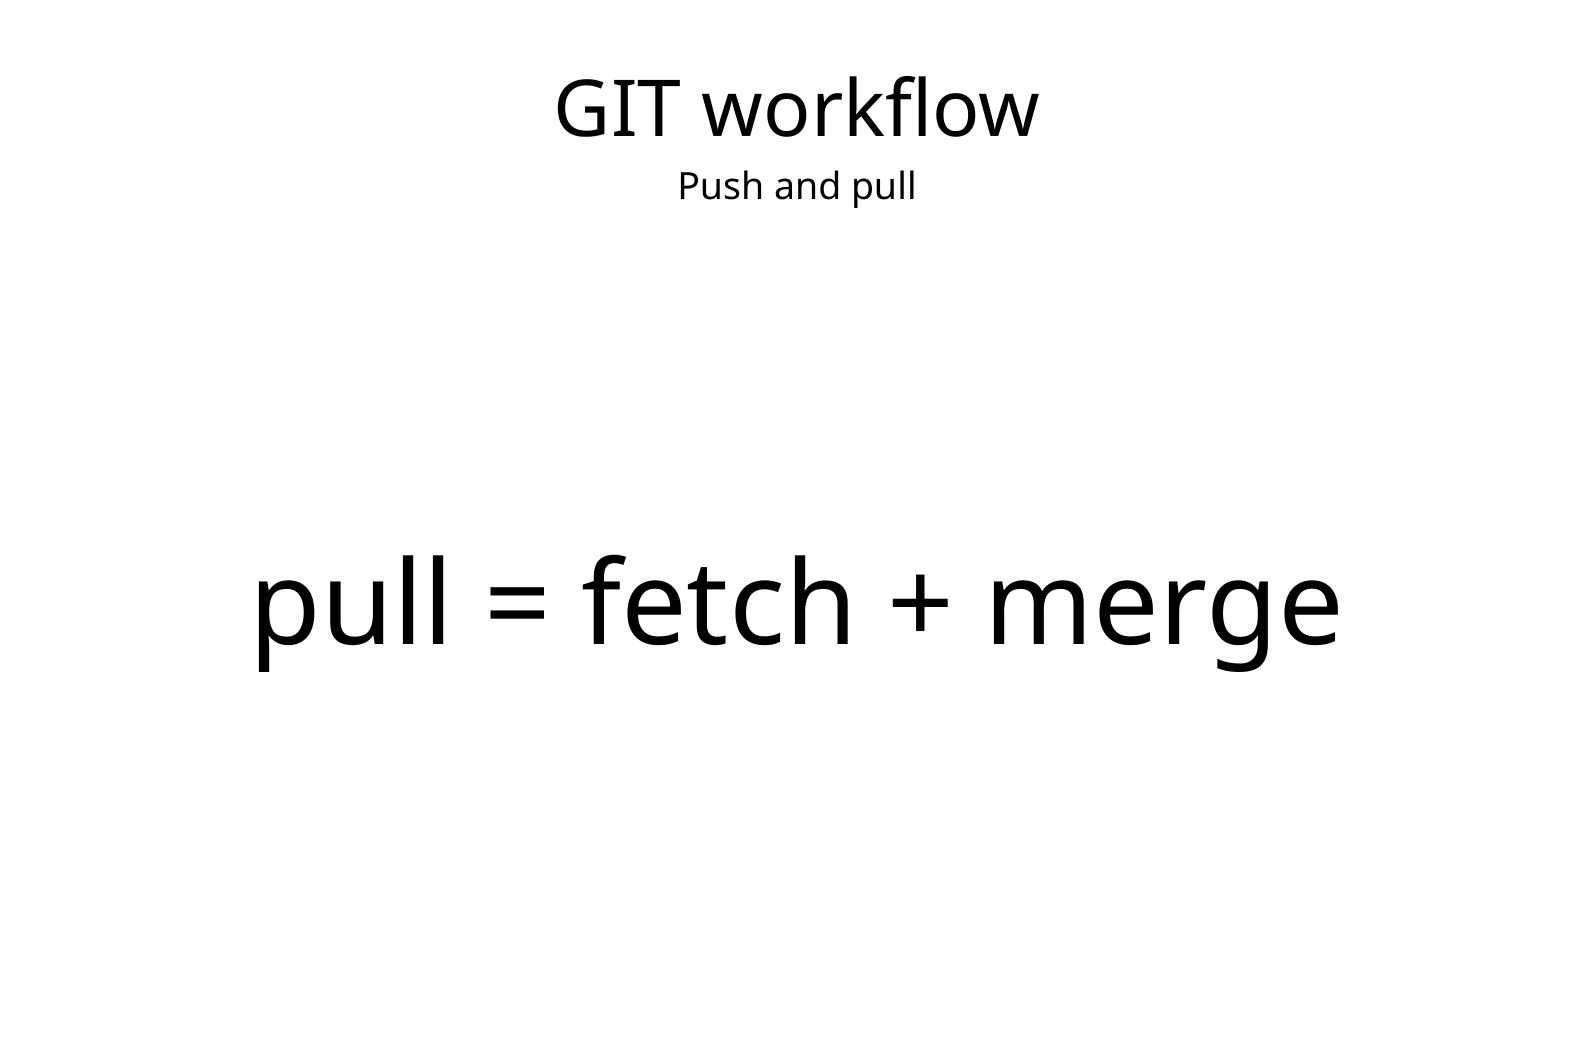

# GIT workflow Push and pull
pull = fetch + merge